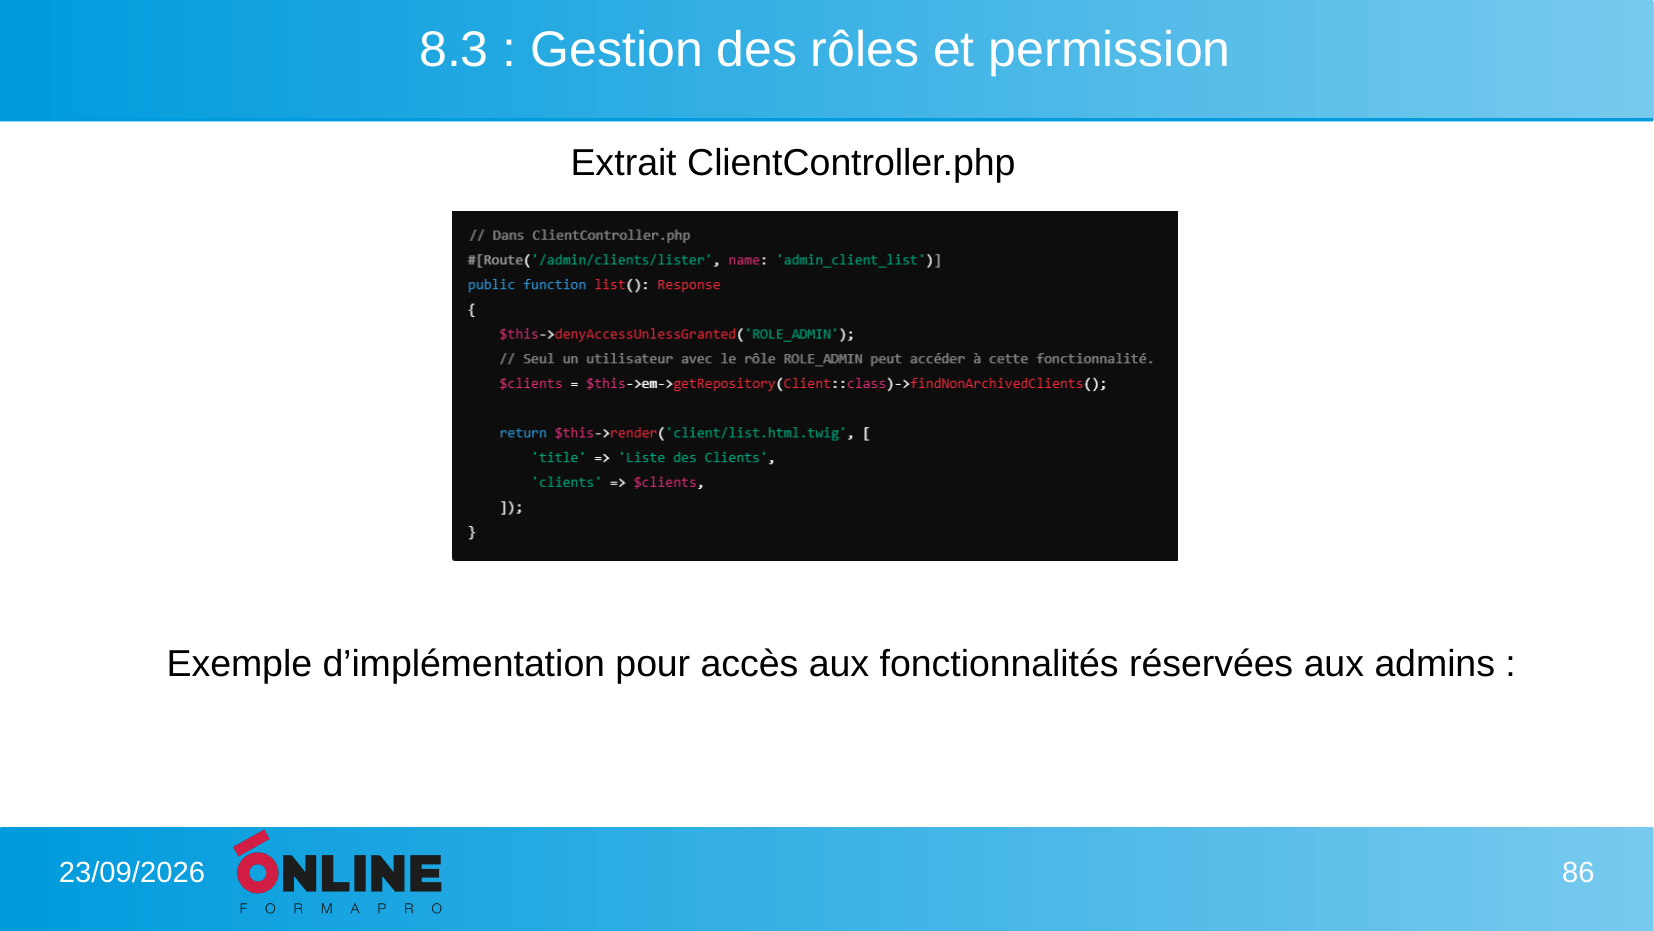

# 8.3 : Gestion des rôles et permission
Extrait ClientController.php
Exemple d’implémentation pour accès aux fonctionnalités réservées aux admins :
86